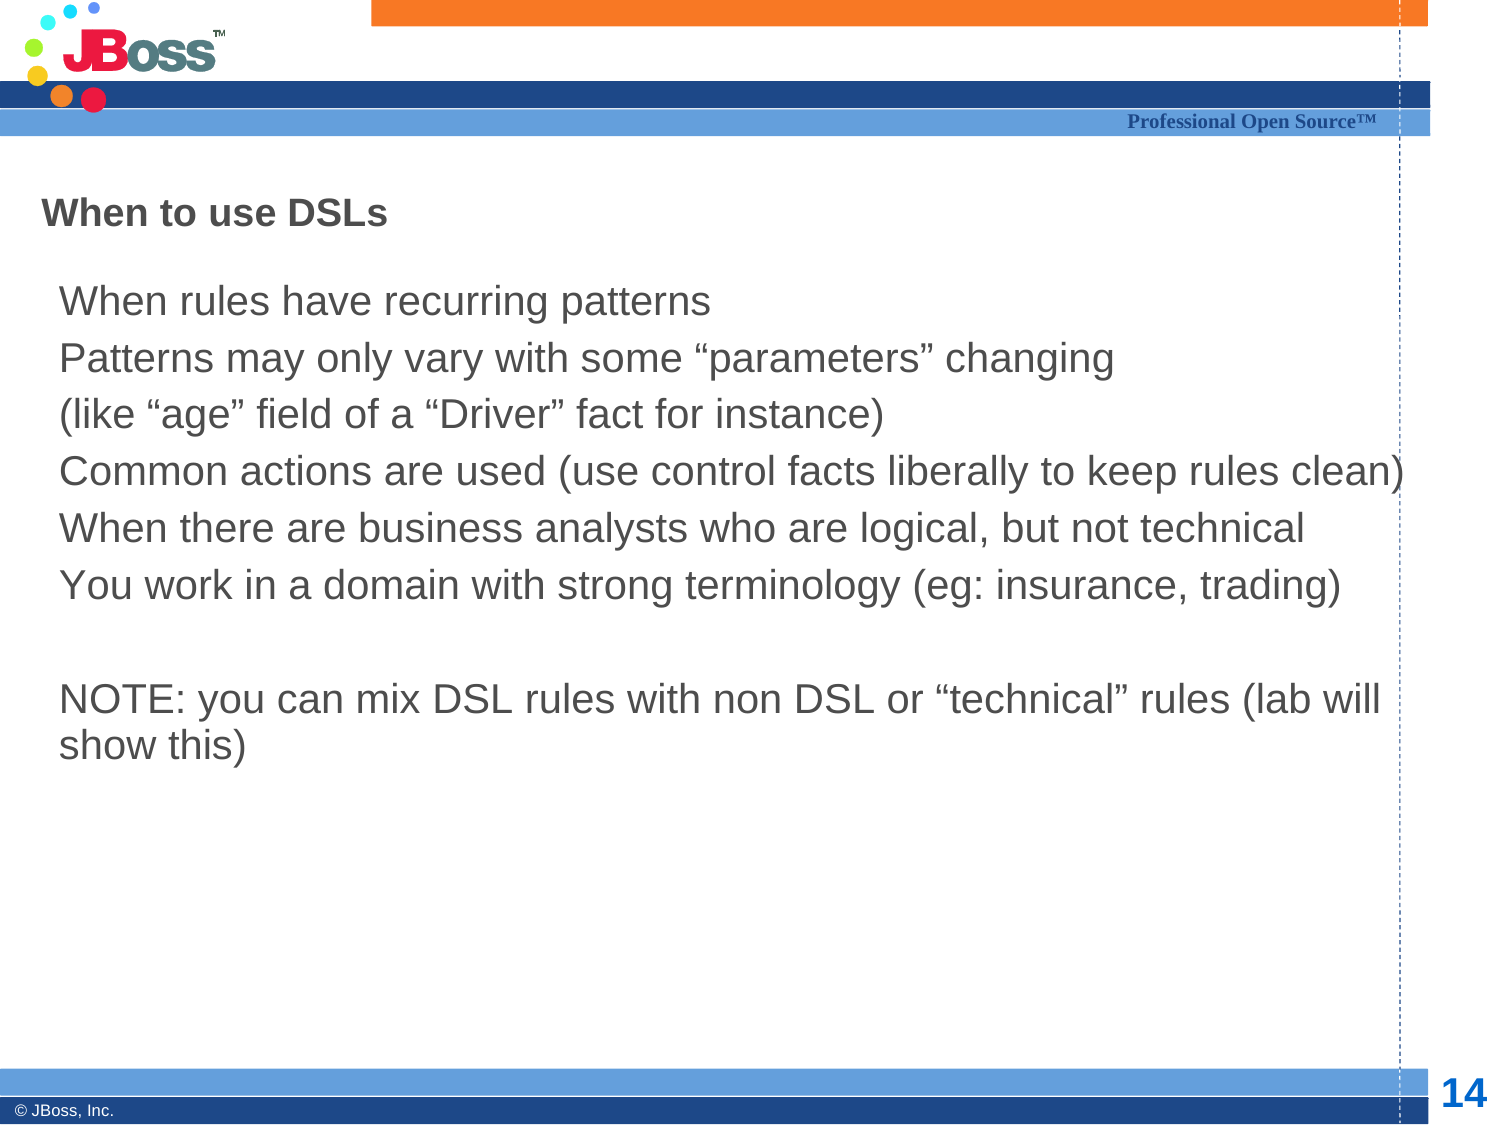

# When to use DSLs
When rules have recurring patterns
Patterns may only vary with some “parameters” changing
(like “age” field of a “Driver” fact for instance)
Common actions are used (use control facts liberally to keep rules clean)
When there are business analysts who are logical, but not technical
You work in a domain with strong terminology (eg: insurance, trading)
NOTE: you can mix DSL rules with non DSL or “technical” rules (lab will show this)